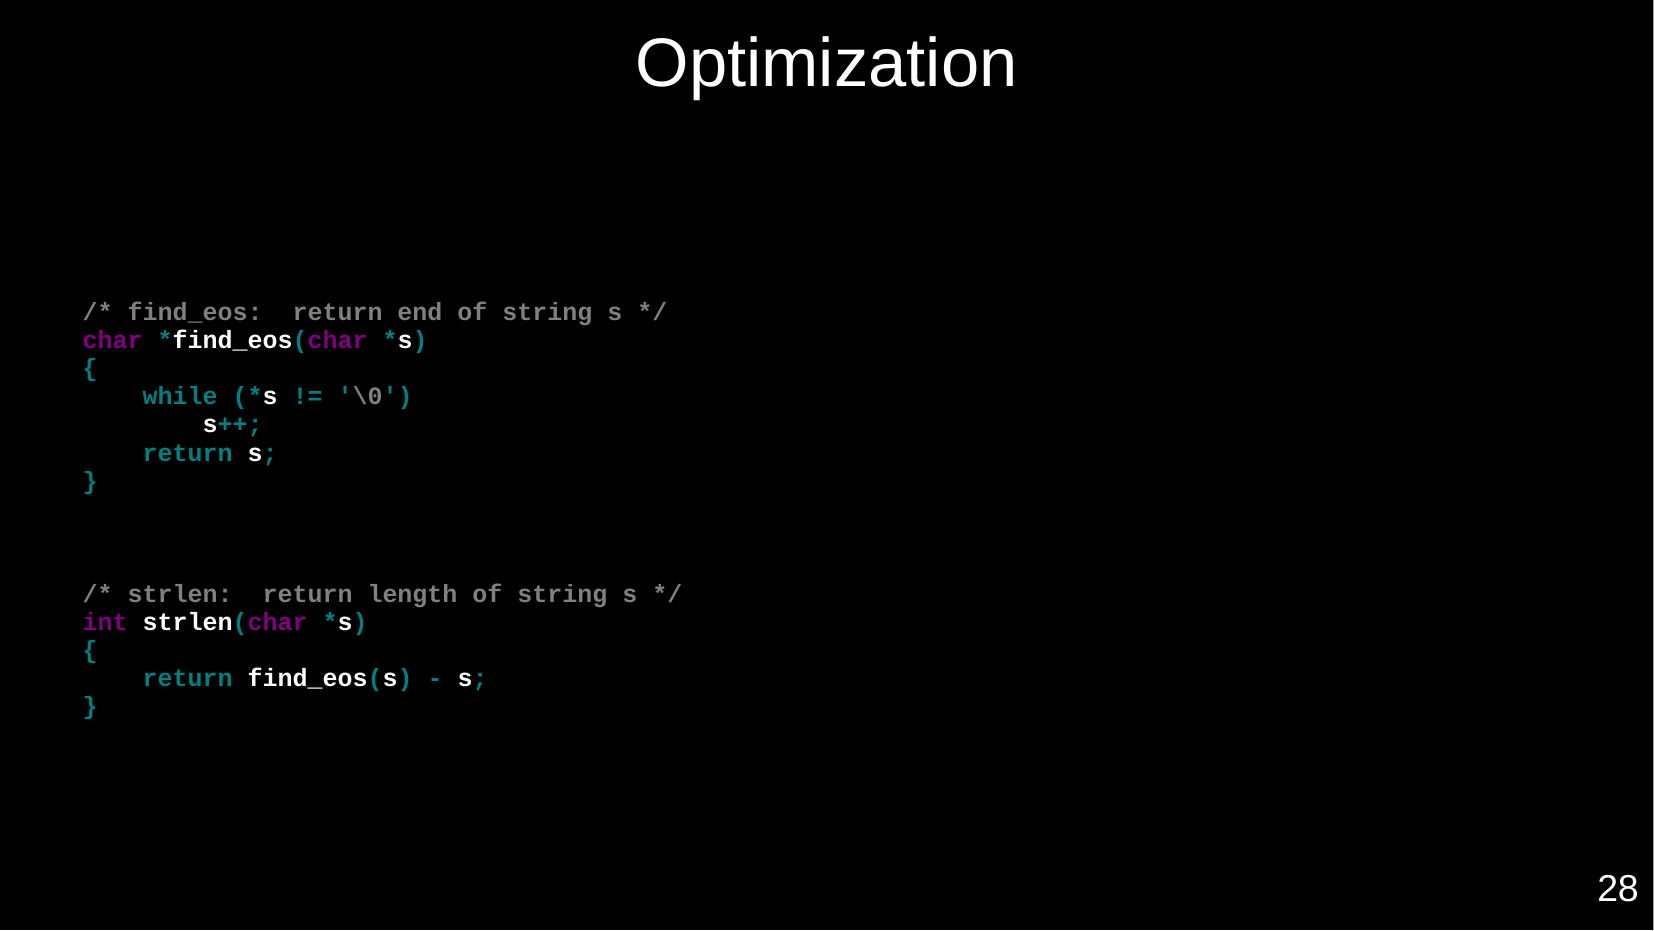

Optimization
# /* find_eos: return end of string s */
char *find_eos(char *s)
{
 while (*s != '\0')
 s++;
 return s;
}
/* strlen: return length of string s */
int strlen(char *s)
{
 return find_eos(s) - s;
}